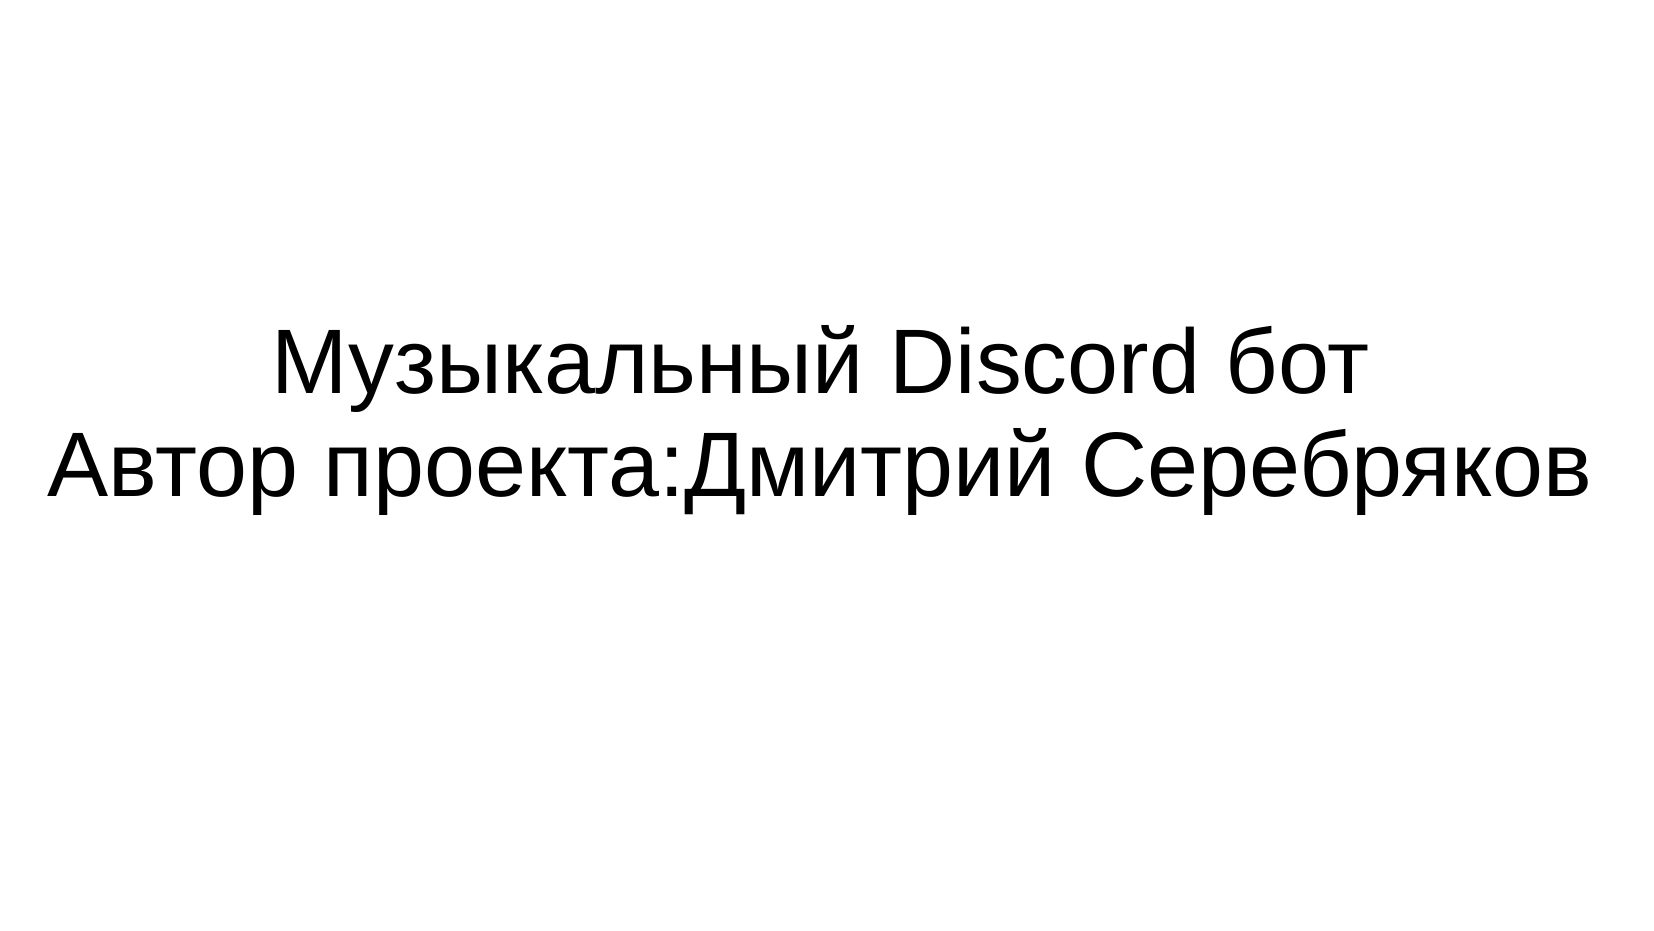

# Музыкальный Discord бот Автор проекта:Дмитрий Серебряков